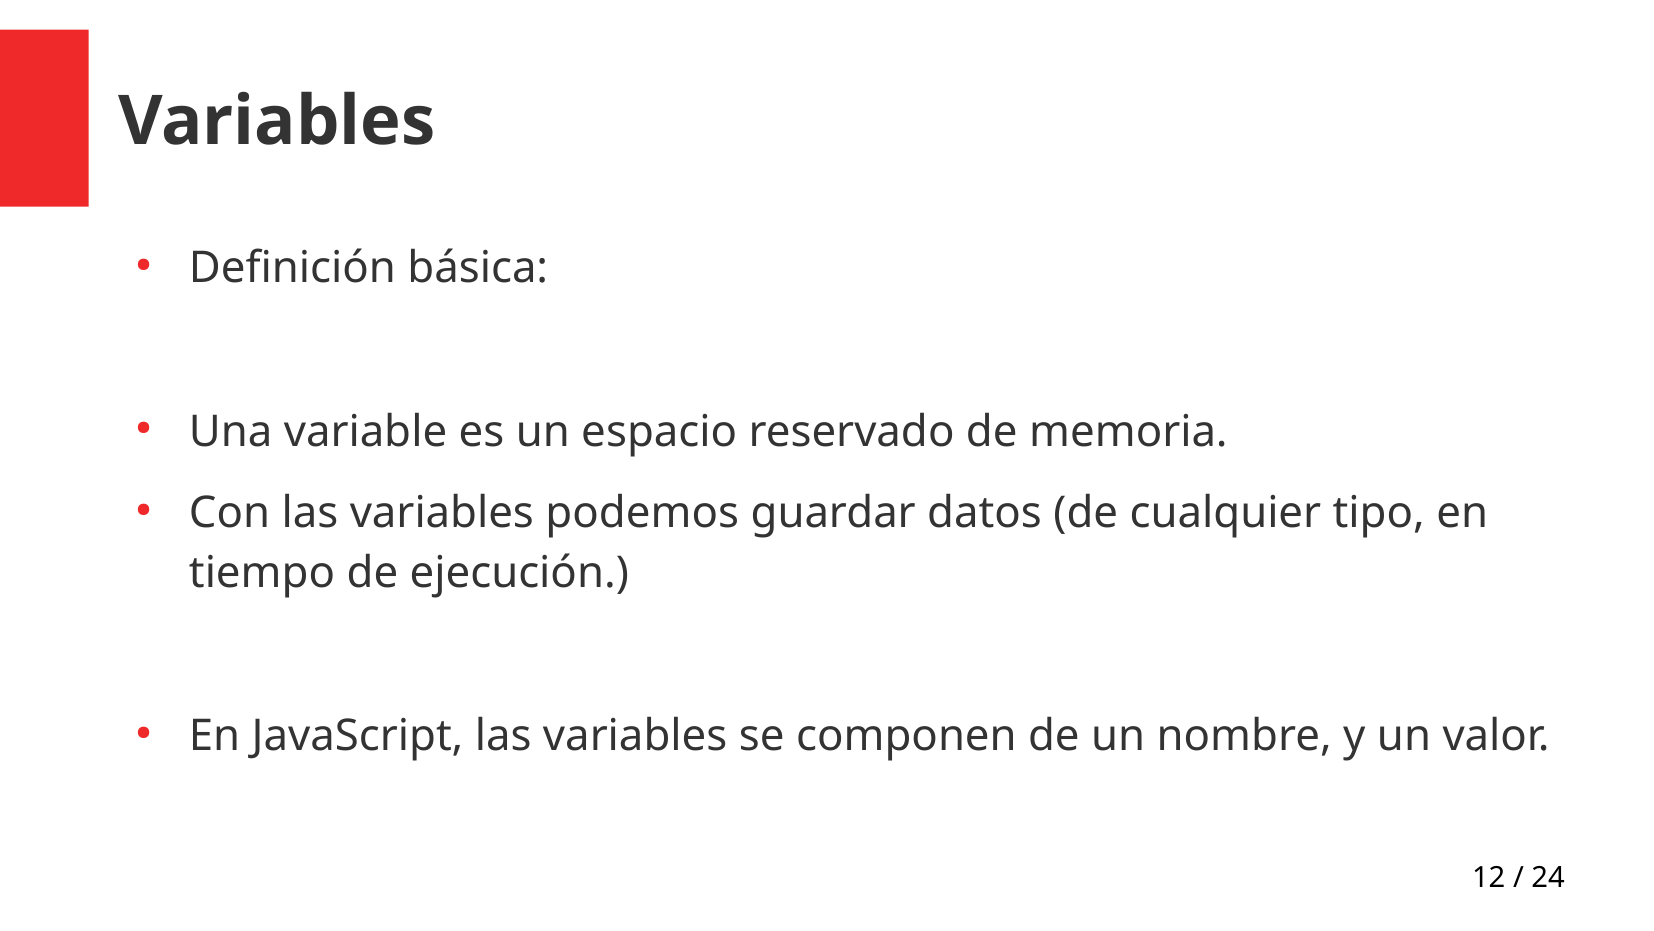

# Variables
Definición básica:
Una variable es un espacio reservado de memoria.
Con las variables podemos guardar datos (de cualquier tipo, en tiempo de ejecución.)
En JavaScript, las variables se componen de un nombre, y un valor.
12